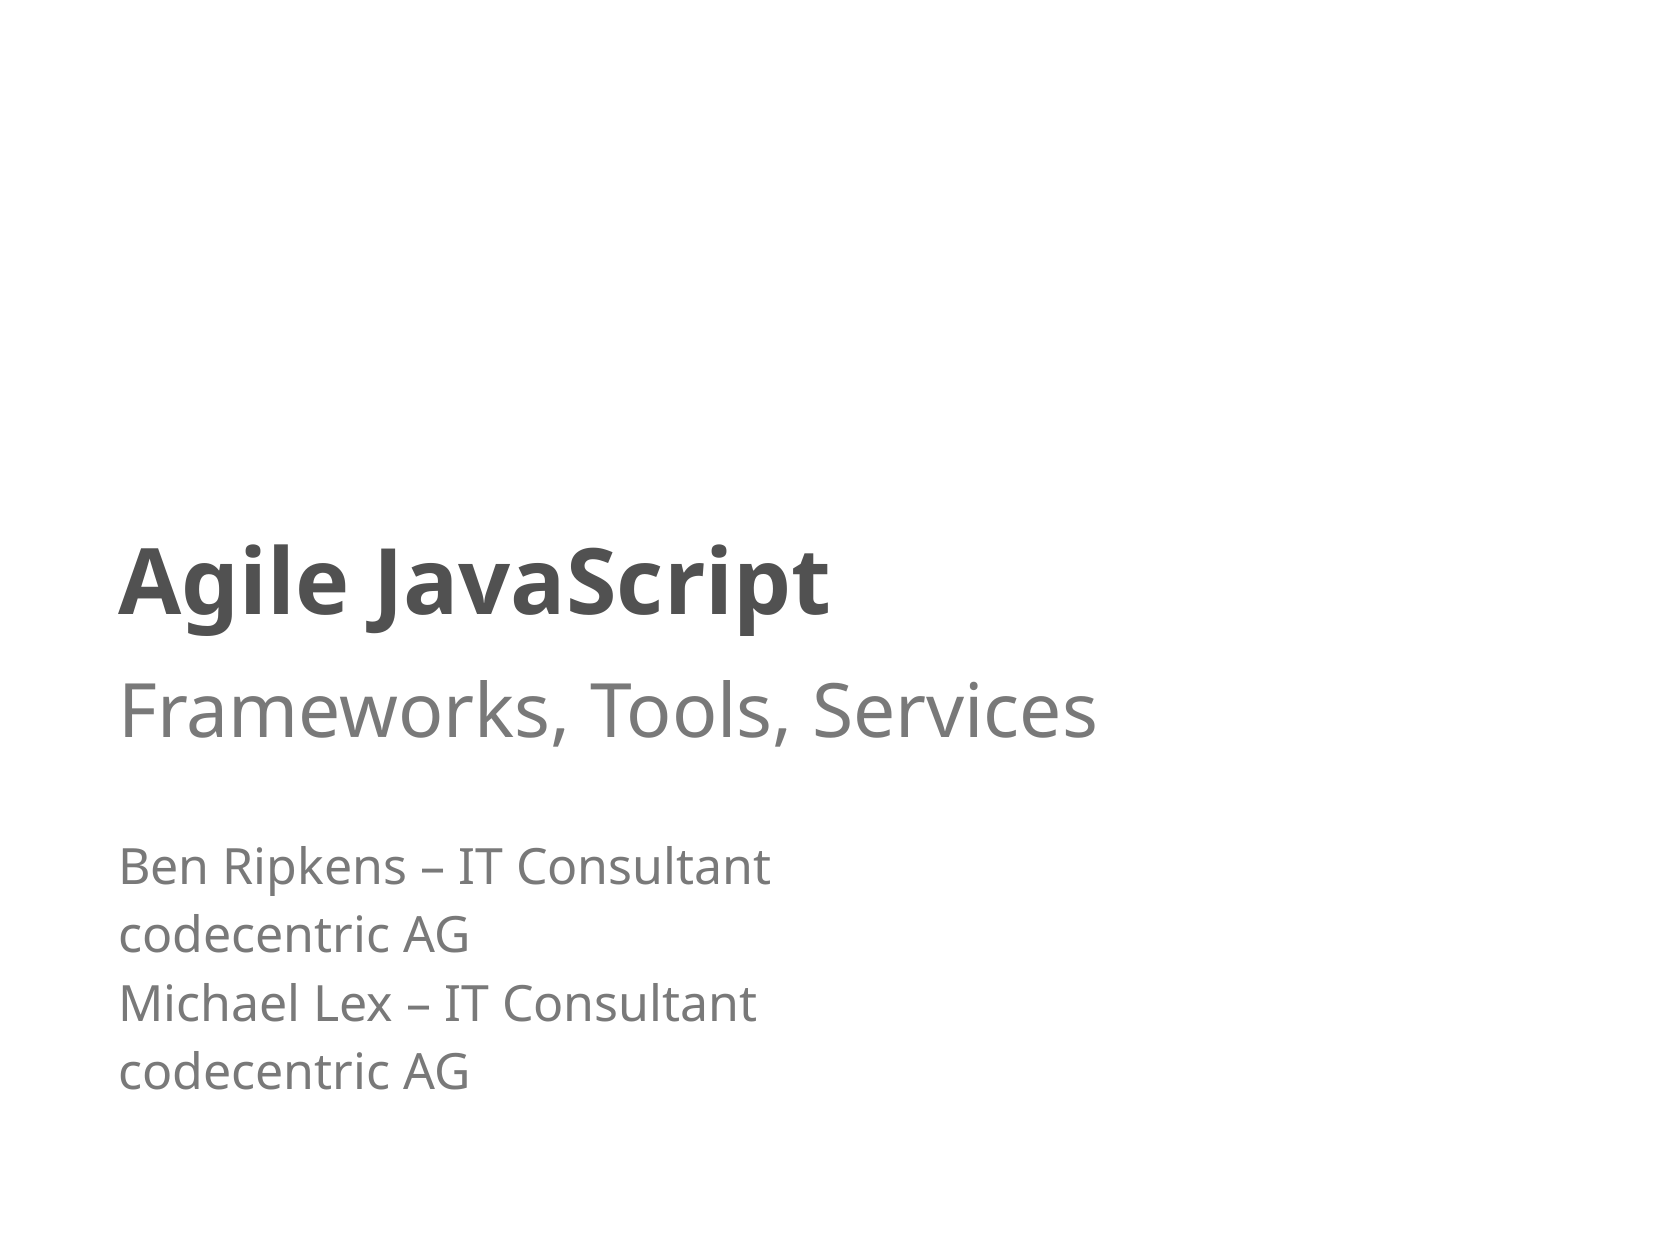

# Agile JavaScript
Frameworks, Tools, Services
Ben Ripkens – IT Consultant
codecentric AG
Michael Lex – IT Consultant
codecentric AG